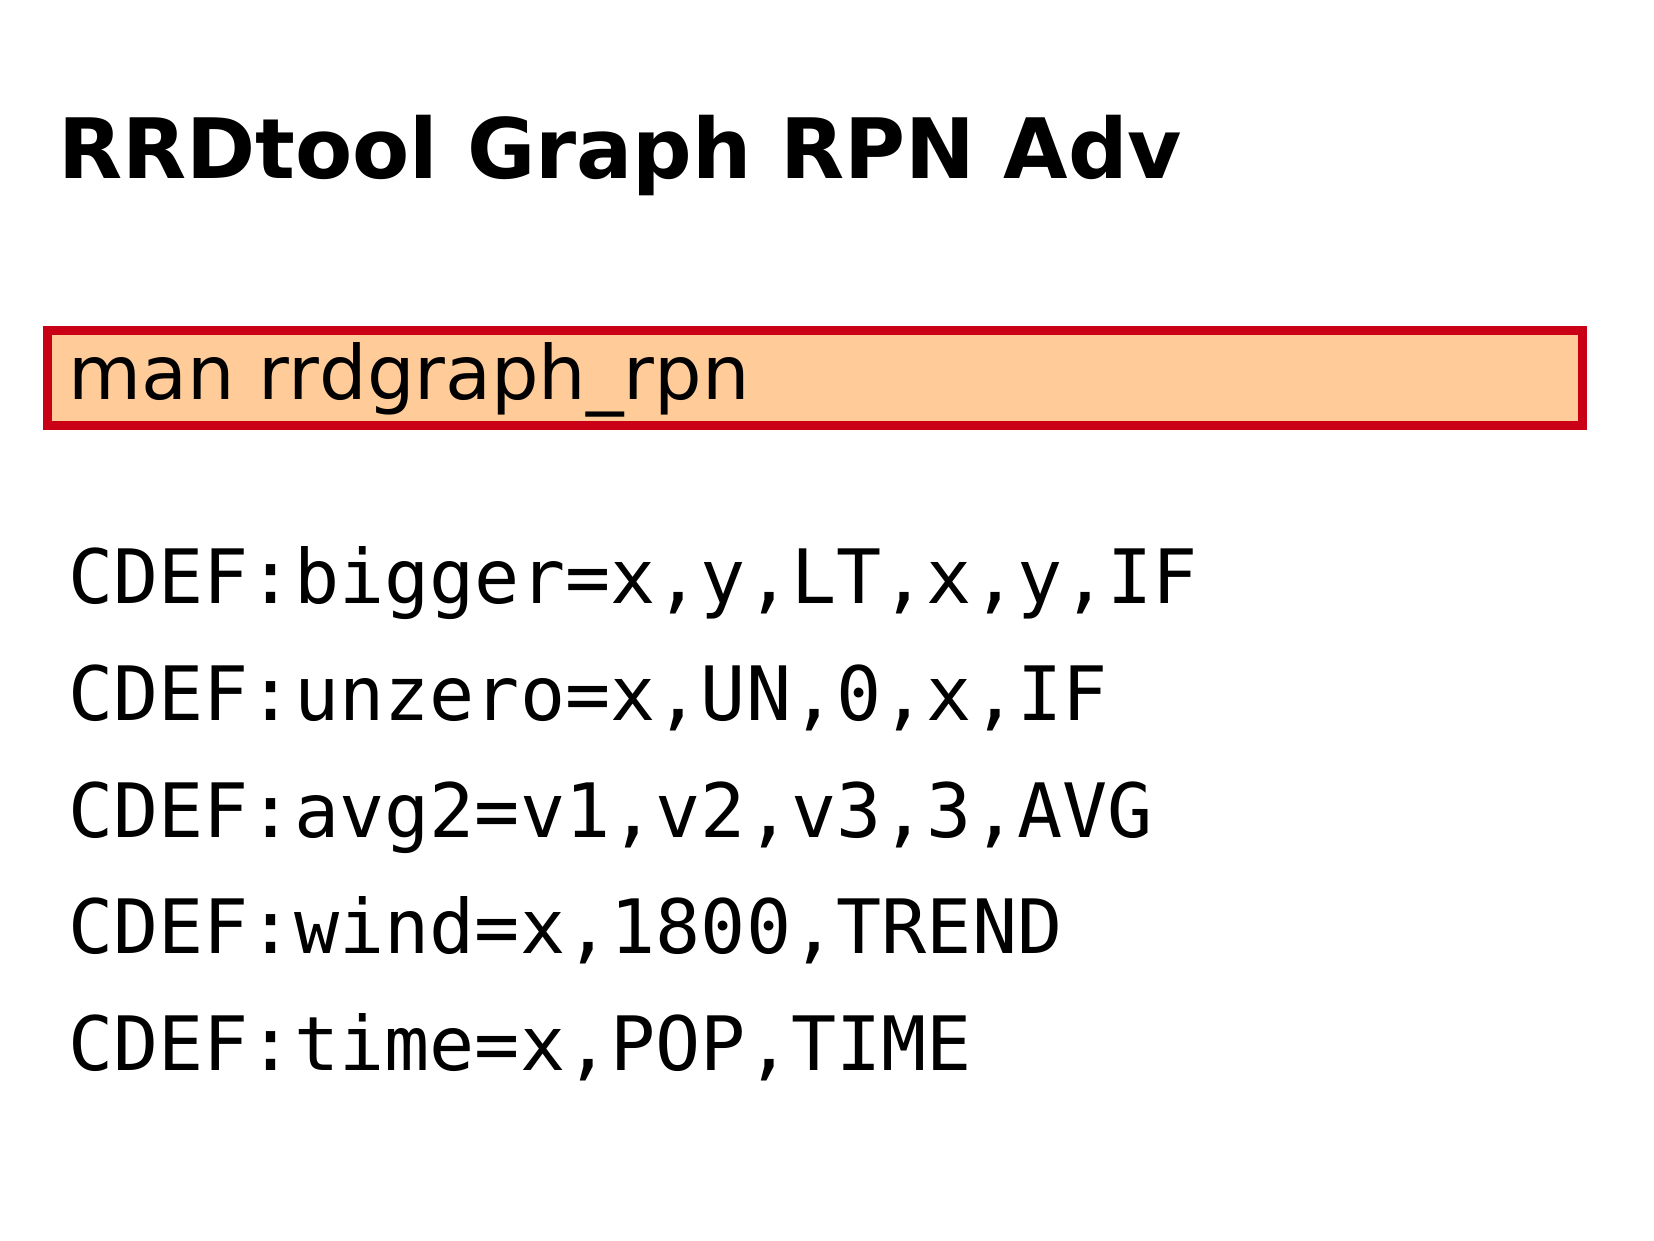

# RRDtool Graph RPN Adv
man rrdgraph_rpn
CDEF:bigger=x,y,LT,x,y,IF
CDEF:unzero=x,UN,0,x,IF
CDEF:avg2=v1,v2,v3,3,AVG
CDEF:wind=x,1800,TREND
CDEF:time=x,POP,TIME